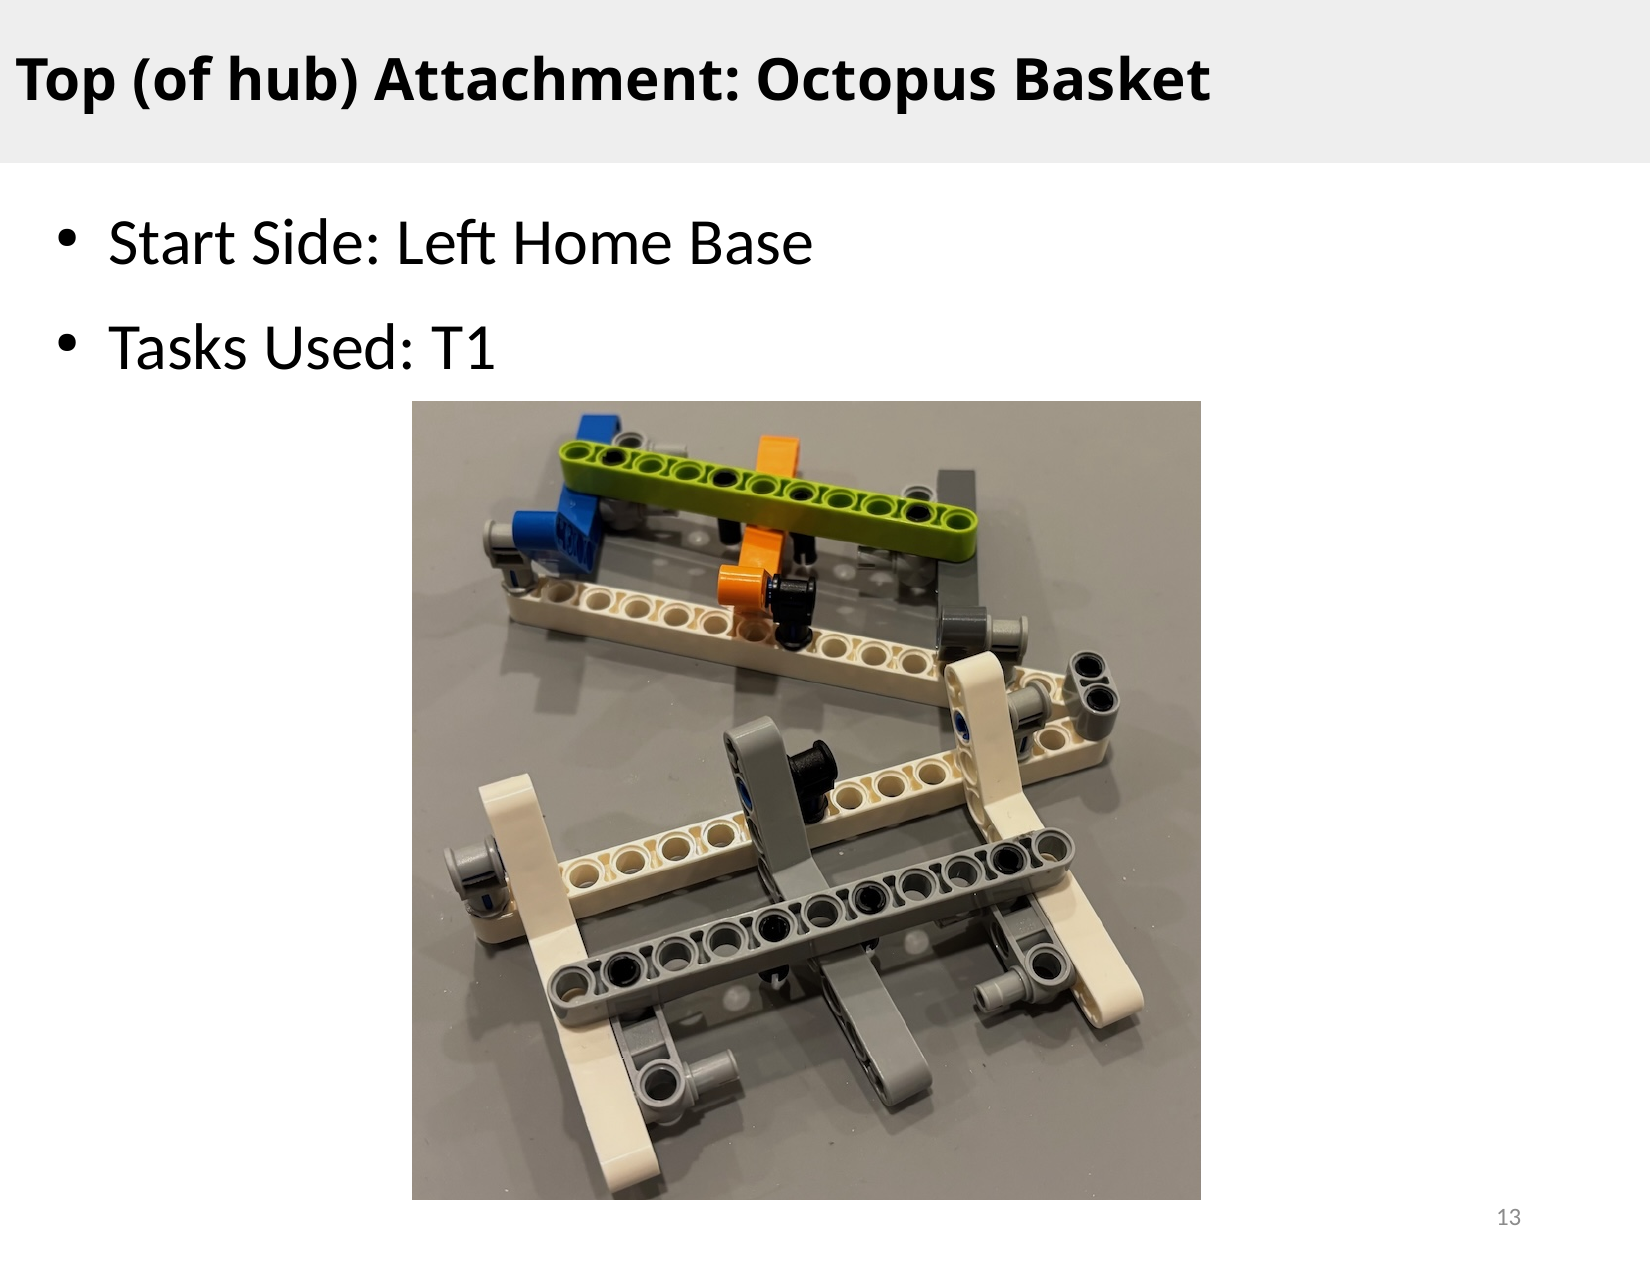

Top (of hub) Attachment: Octopus Basket
# Start Side: Left Home Base
Tasks Used: T1
13